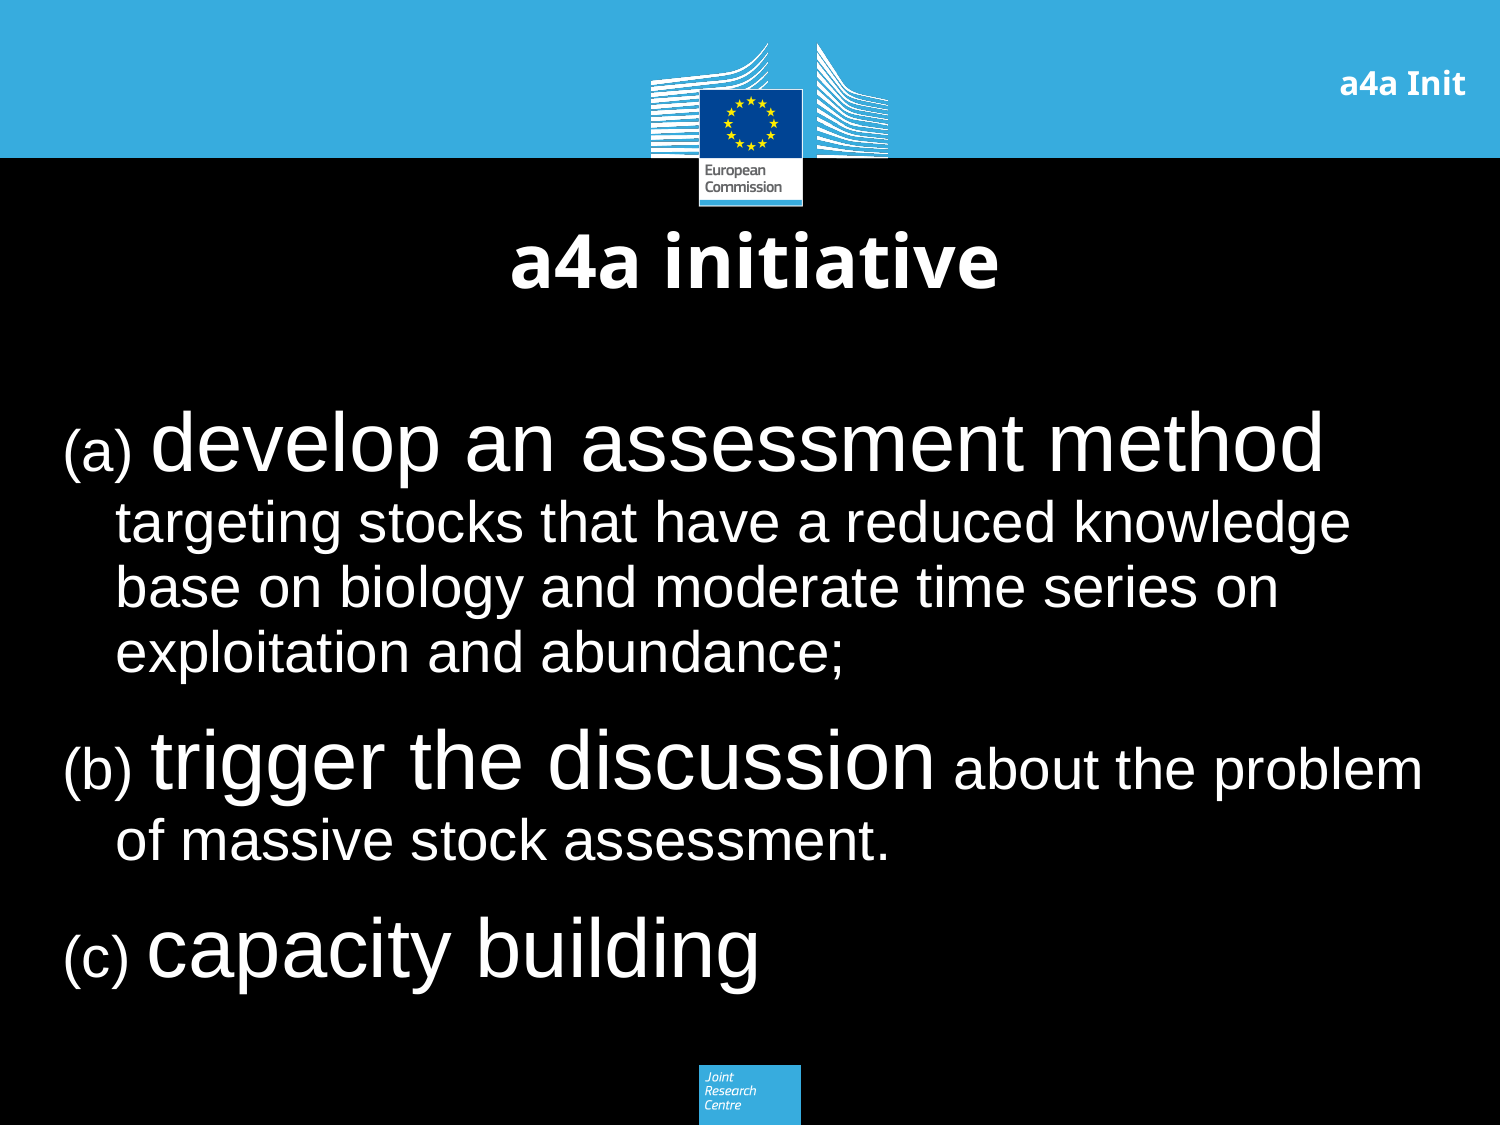

a4a Init
# a4a initiative
 develop an assessment method targeting stocks that have a reduced knowledge base on biology and moderate time series on exploitation and abundance;
 trigger the discussion about the problem of massive stock assessment.
 capacity building